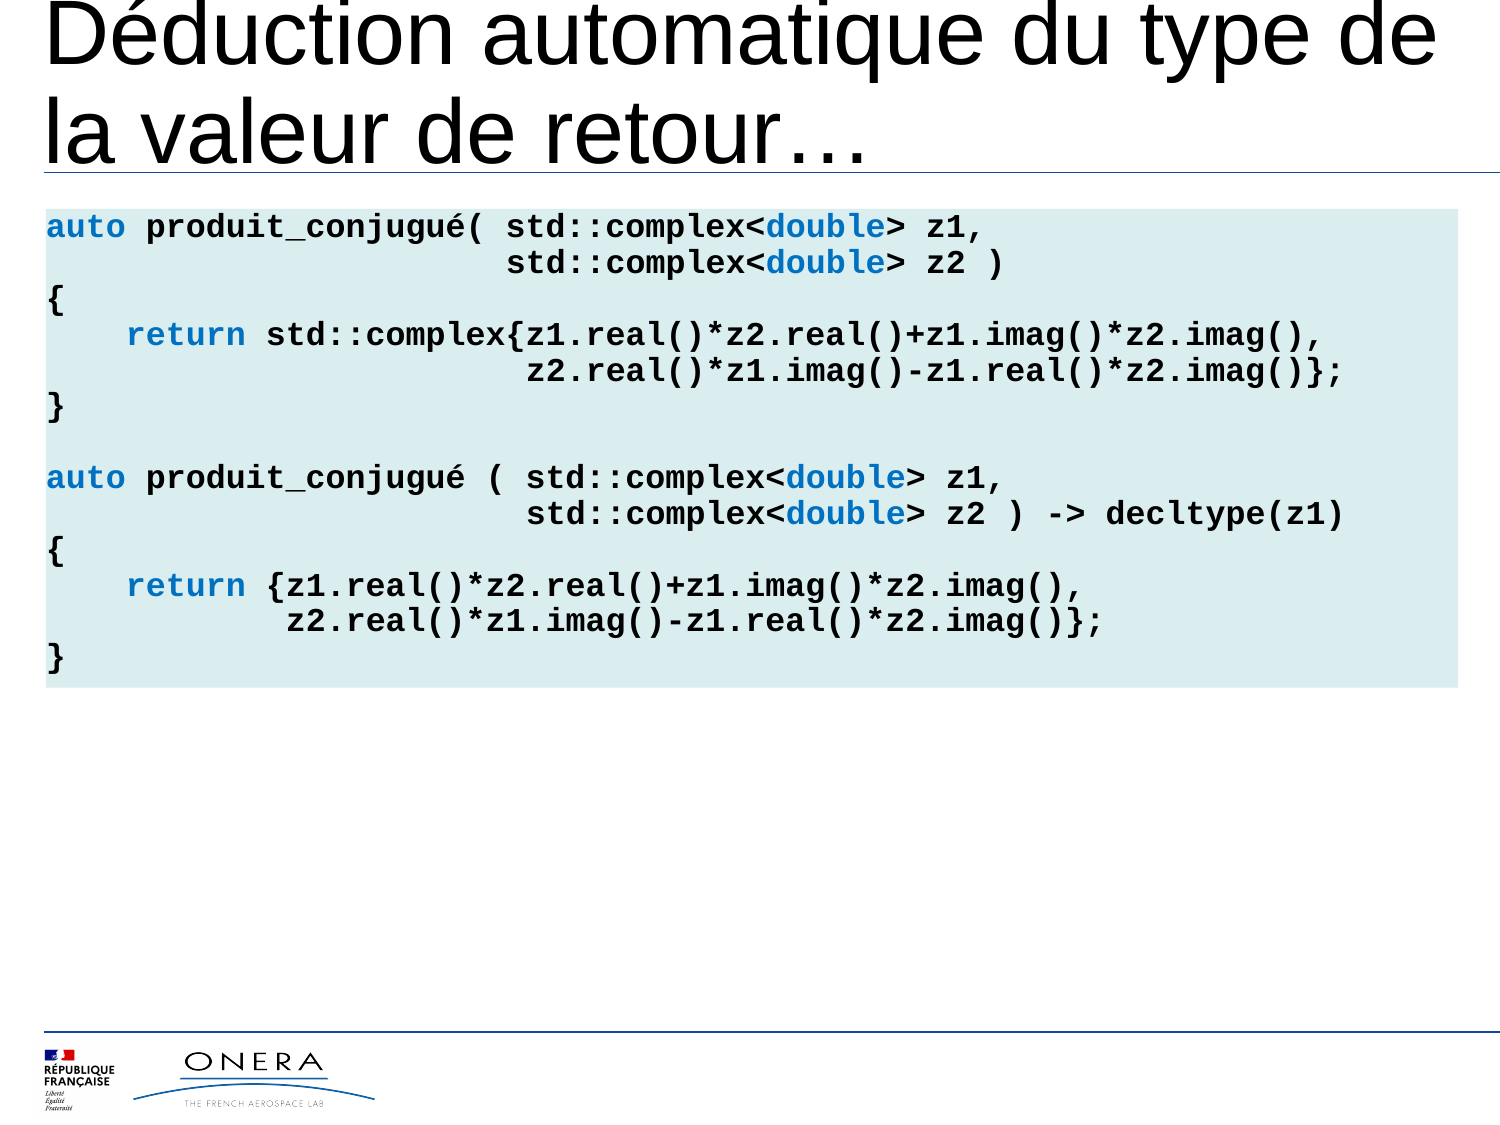

Déduction automatique du type de la valeur de retour…
auto produit_conjugué( std::complex<double> z1,
 std::complex<double> z2 )
{
 return std::complex{z1.real()*z2.real()+z1.imag()*z2.imag(),
 z2.real()*z1.imag()-z1.real()*z2.imag()};
}
auto produit_conjugué ( std::complex<double> z1,
 std::complex<double> z2 ) -> decltype(z1)
{
 return {z1.real()*z2.real()+z1.imag()*z2.imag(),
 z2.real()*z1.imag()-z1.real()*z2.imag()};
}